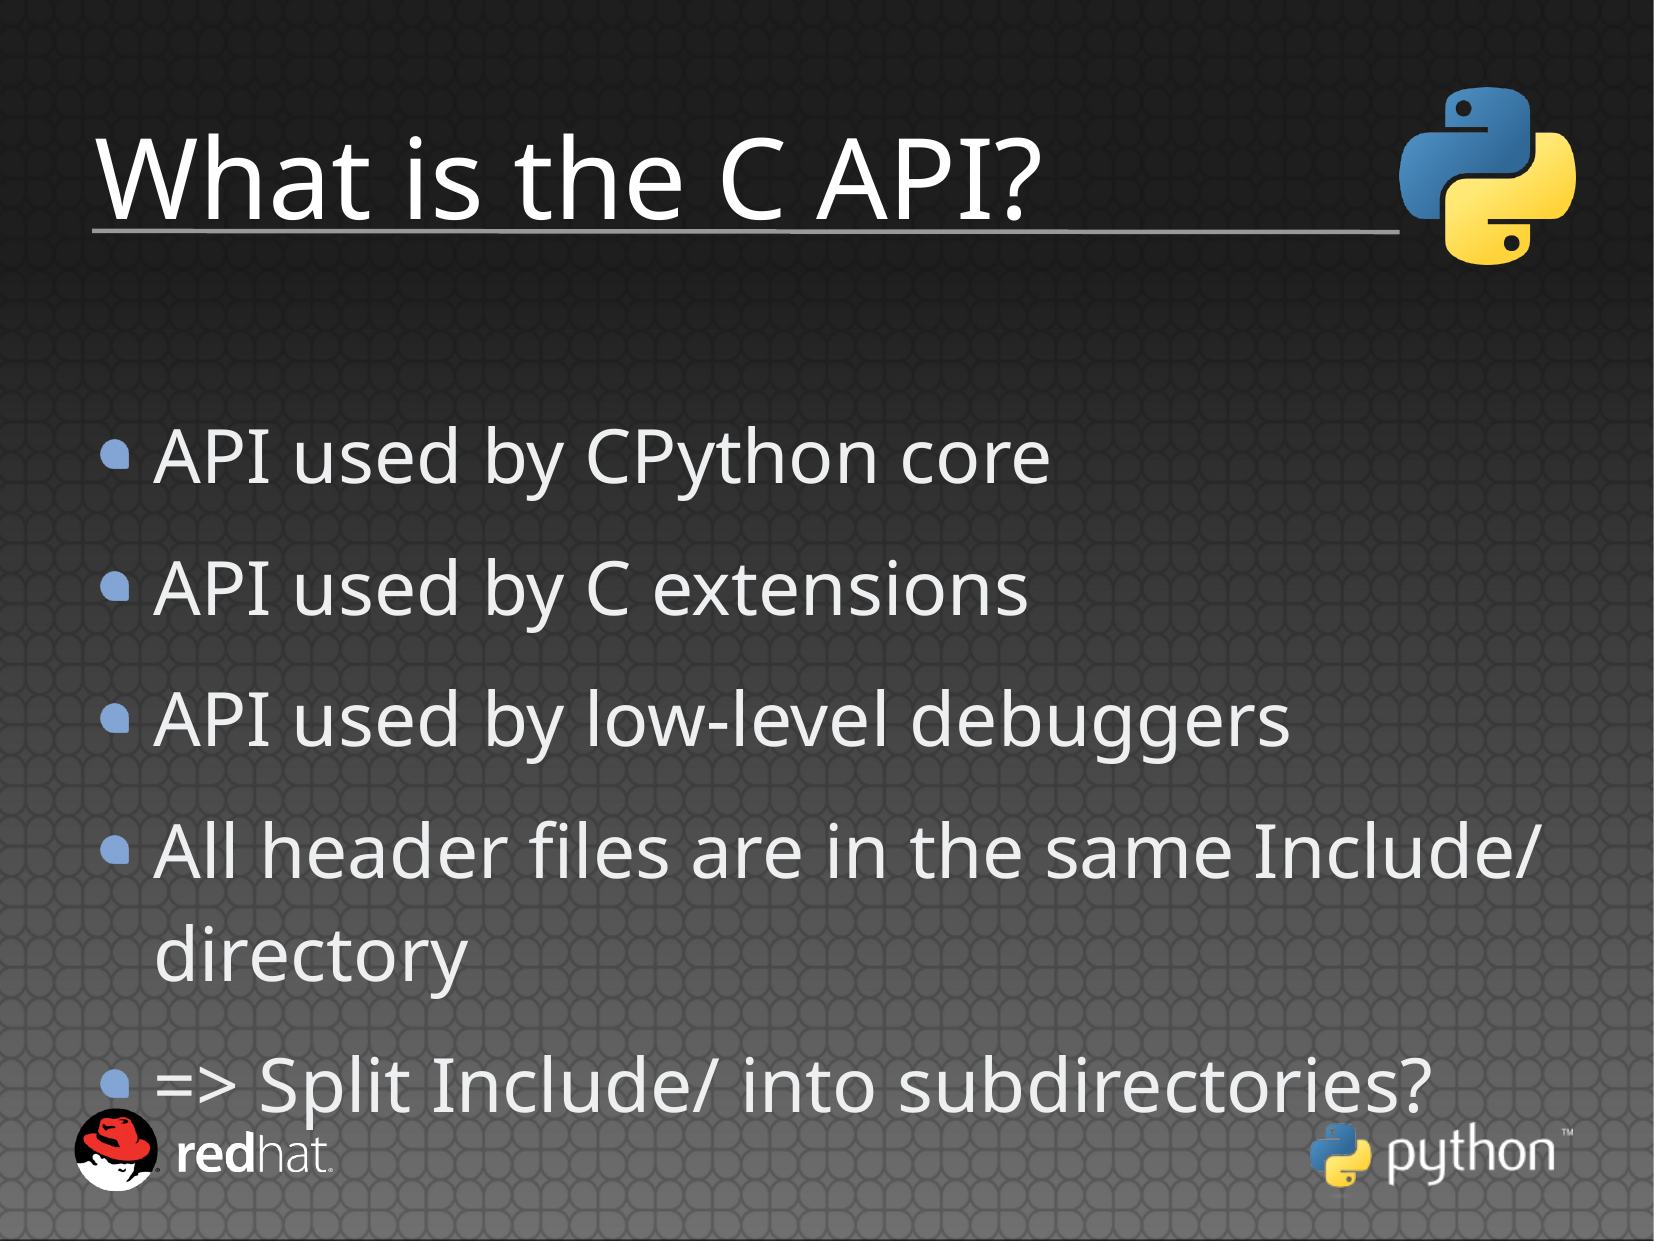

What is the C API?
# API used by CPython core
API used by C extensions
API used by low-level debuggers
All header files are in the same Include/ directory
=> Split Include/ into subdirectories?